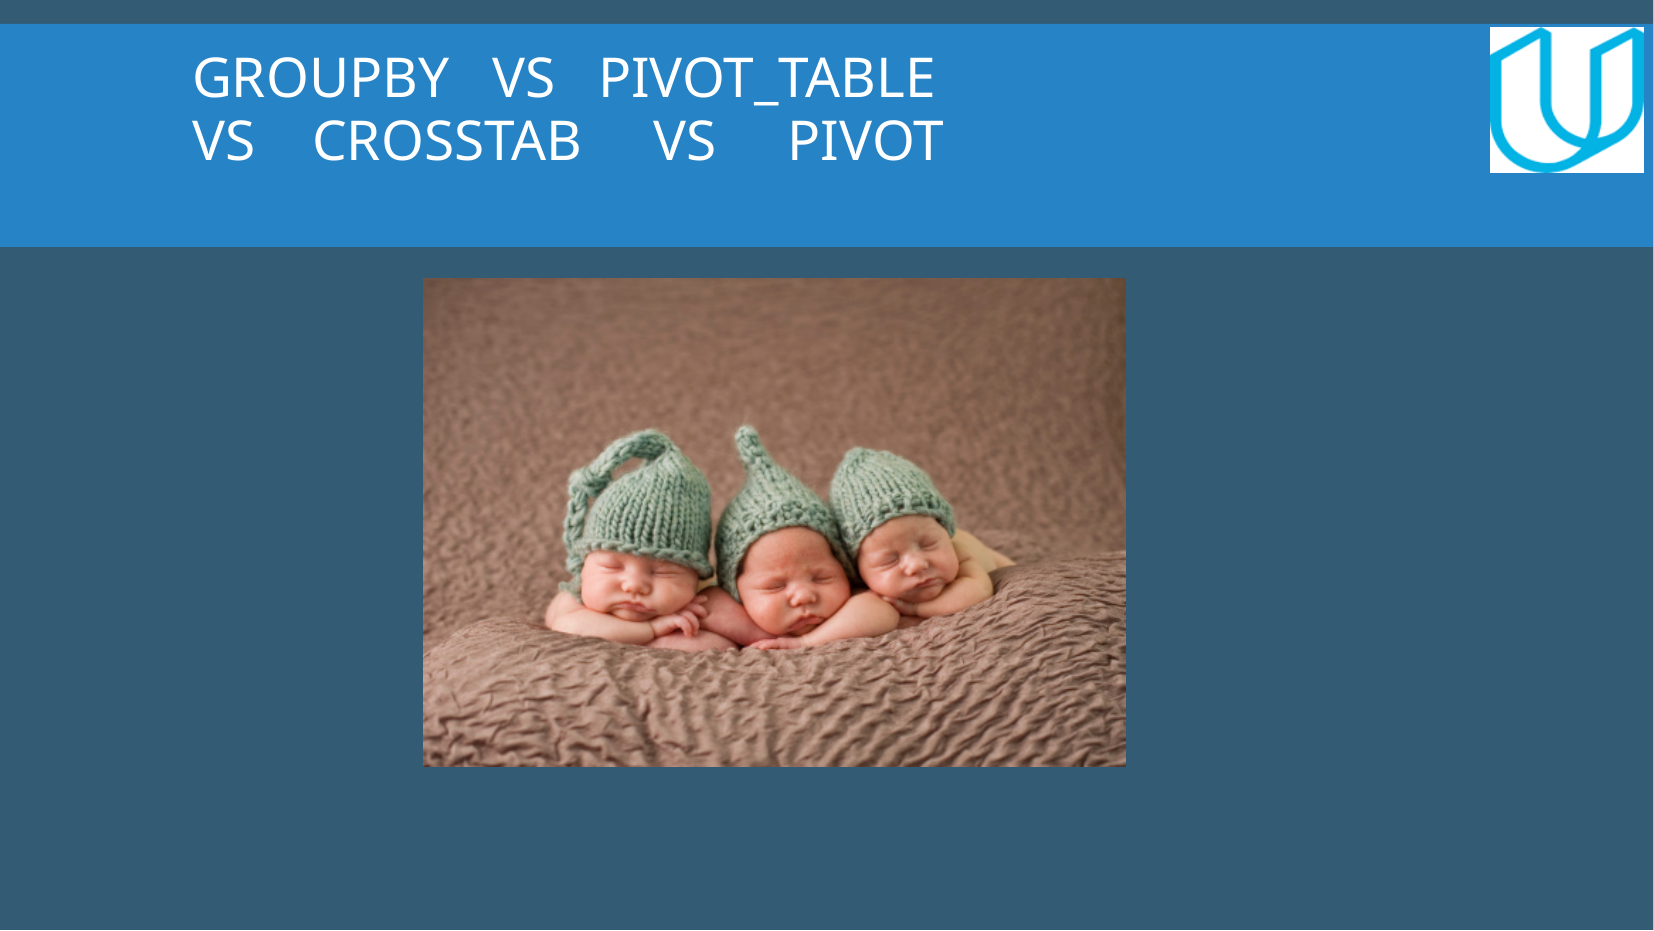

groupby vs pivot_table
 vs crosstab vs pivot